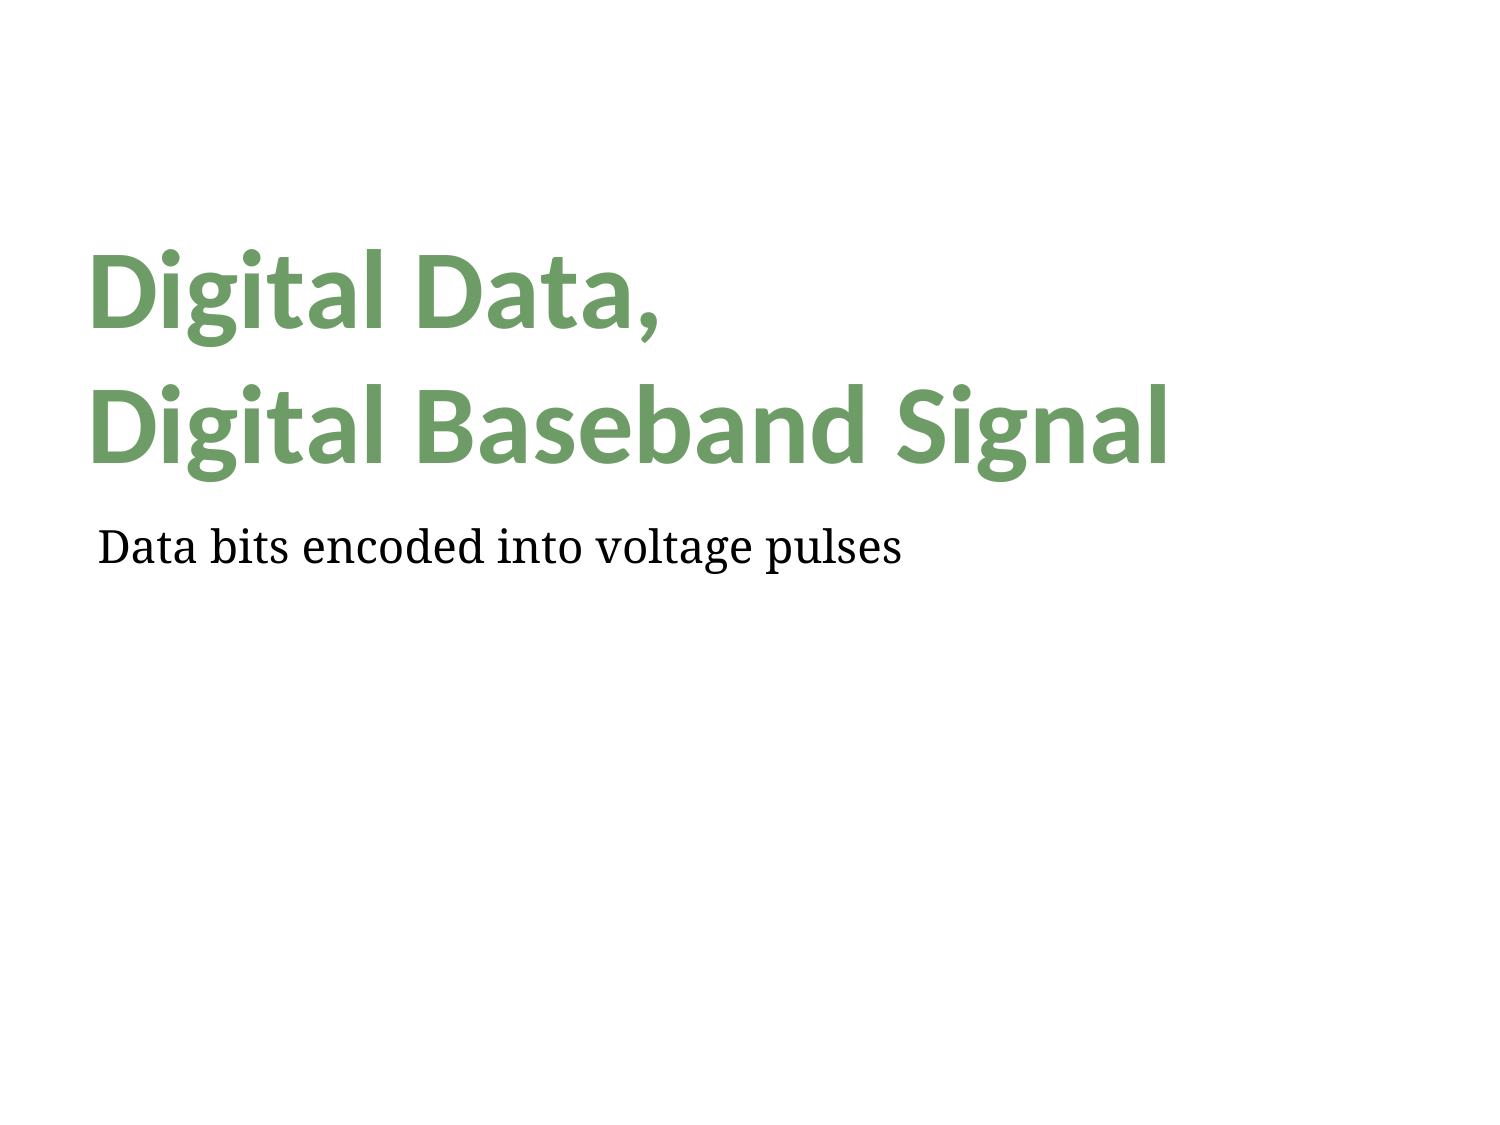

Digital Data,
Digital Baseband Signal
Data bits encoded into voltage pulses